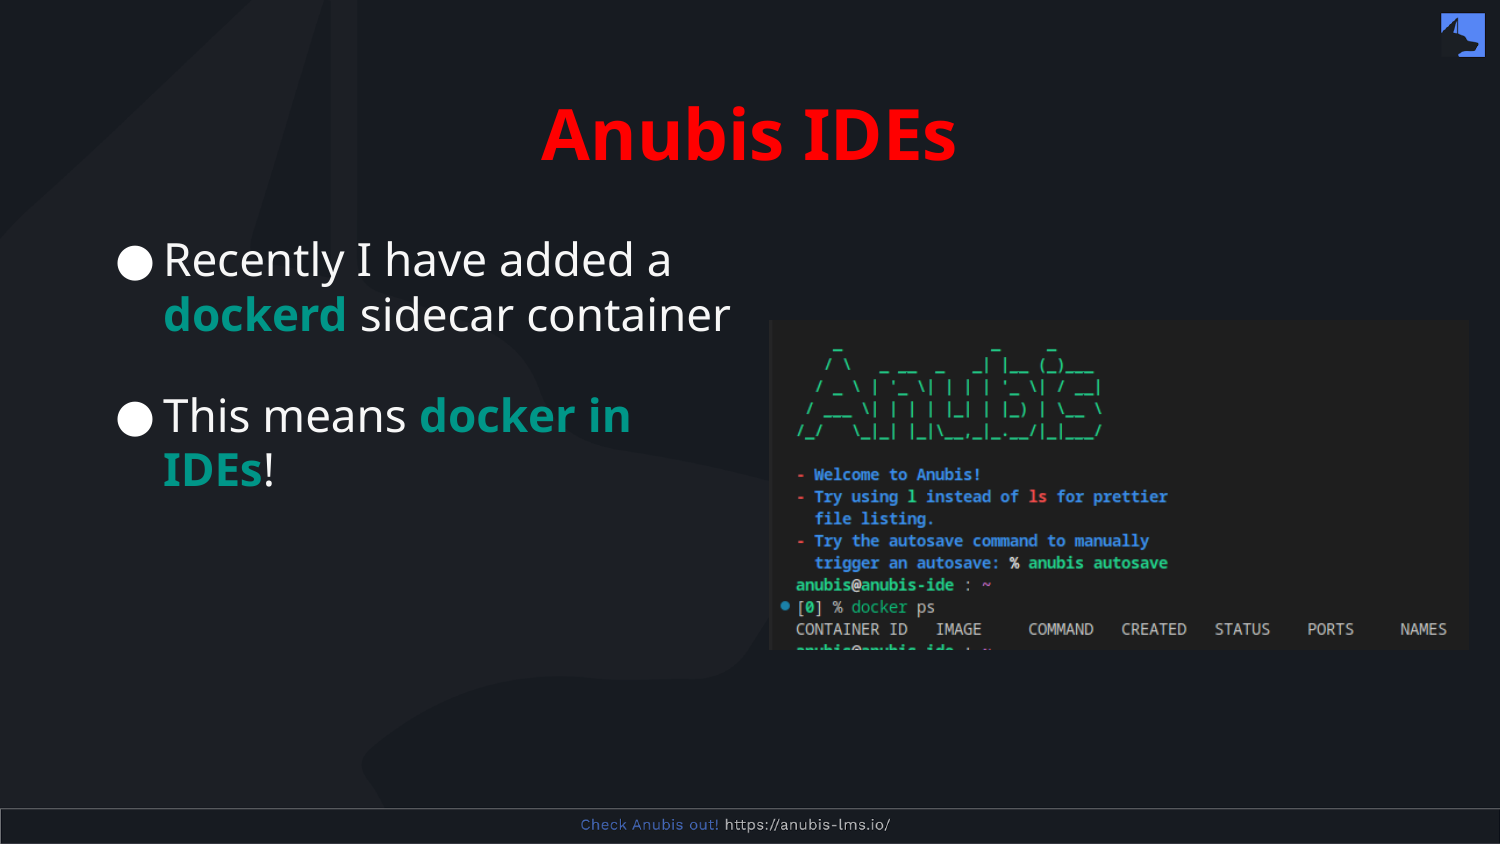

Anubis IDEs
# Recently I have added a dockerd sidecar container
This means docker in IDEs!